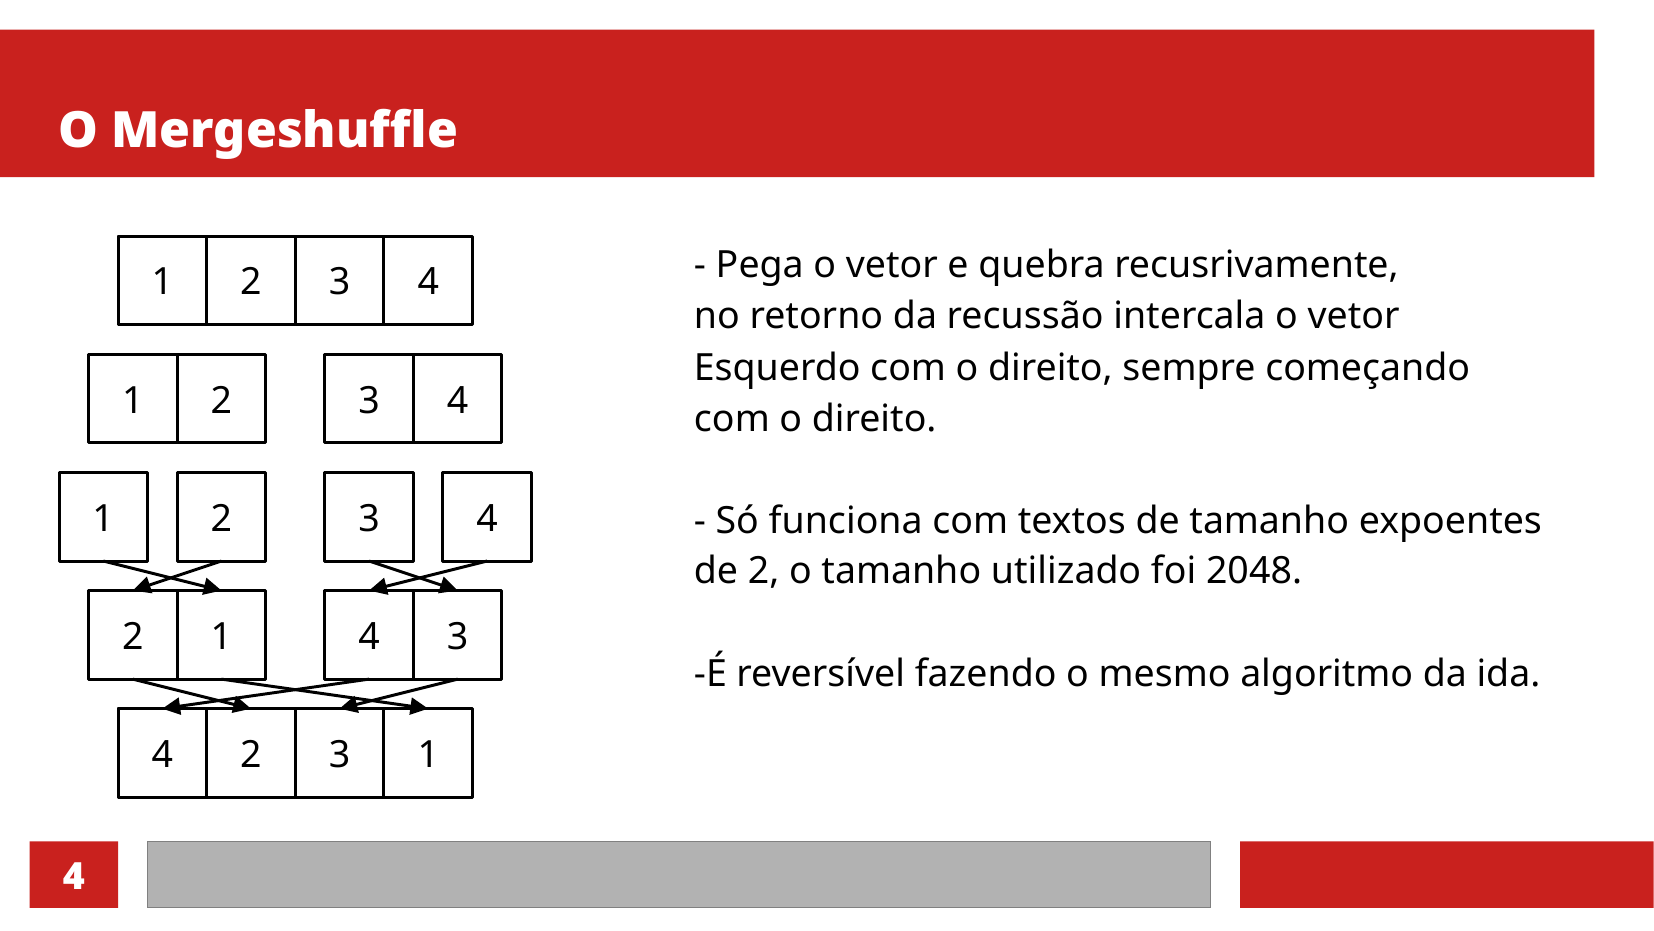

# O Mergeshuffle
- Pega o vetor e quebra recusrivamente,
no retorno da recussão intercala o vetor
Esquerdo com o direito, sempre começando
com o direito.
- Só funciona com textos de tamanho expoentes
de 2, o tamanho utilizado foi 2048.
-É reversível fazendo o mesmo algoritmo da ida.
1
1
1
1
2
3
4
1
2
3
4
1
2
3
4
2
1
4
3
1
1
1
4
2
3
1
4